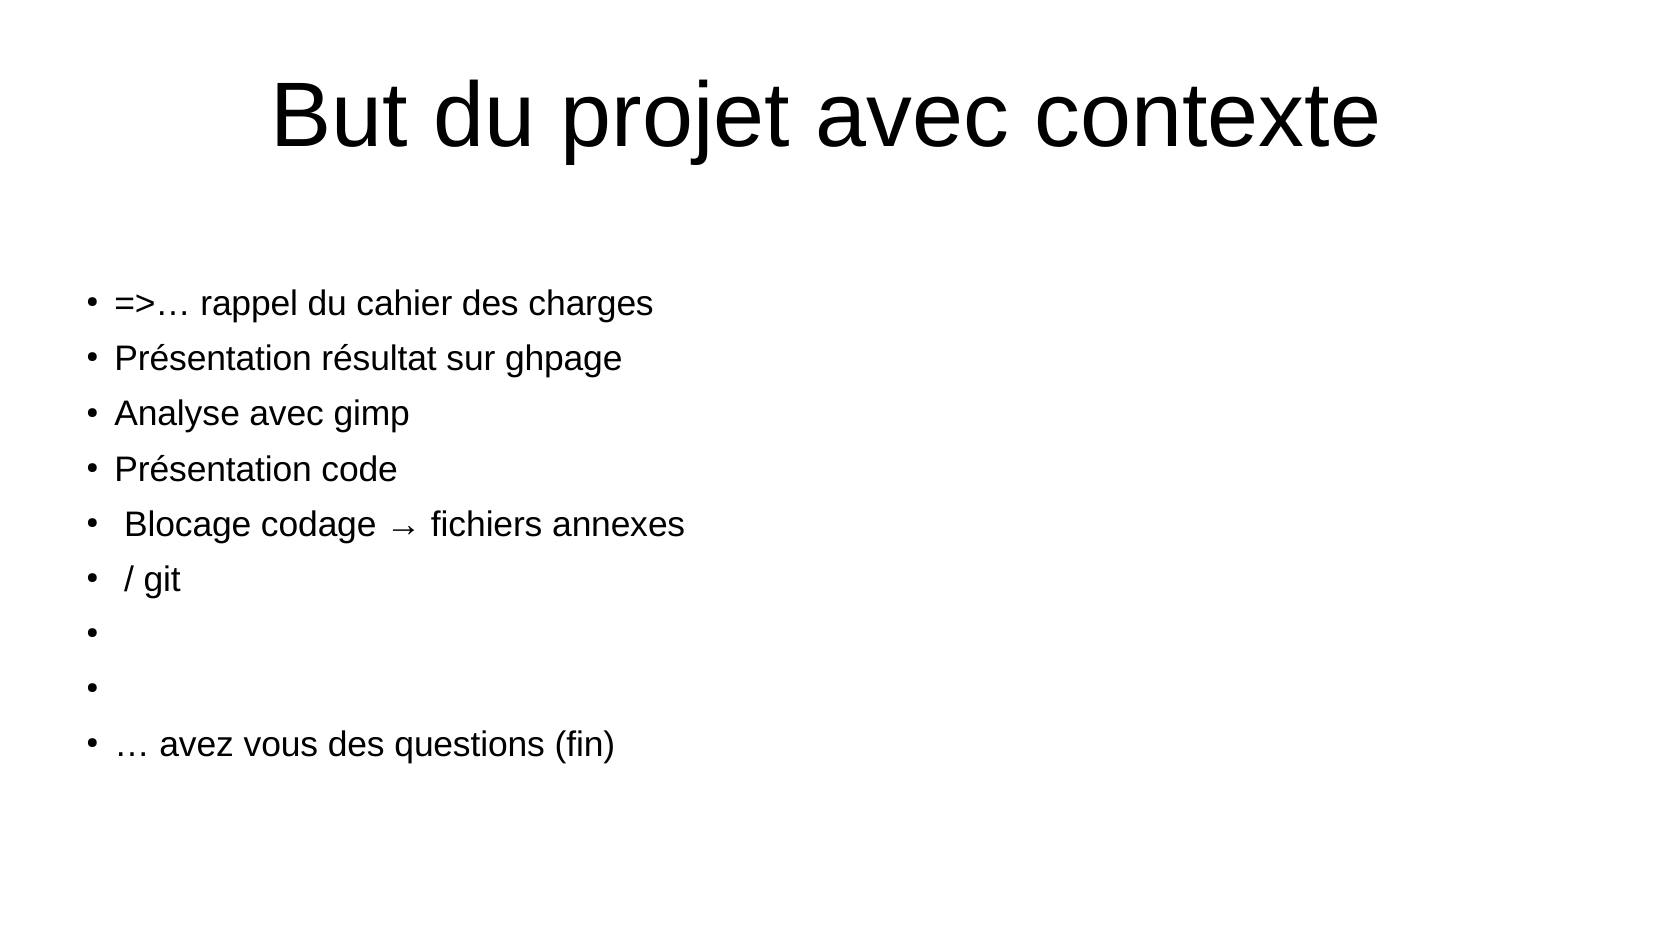

# But du projet avec contexte
=>… rappel du cahier des charges
Présentation résultat sur ghpage
Analyse avec gimp
Présentation code
 Blocage codage → fichiers annexes
 / git
… avez vous des questions (fin)